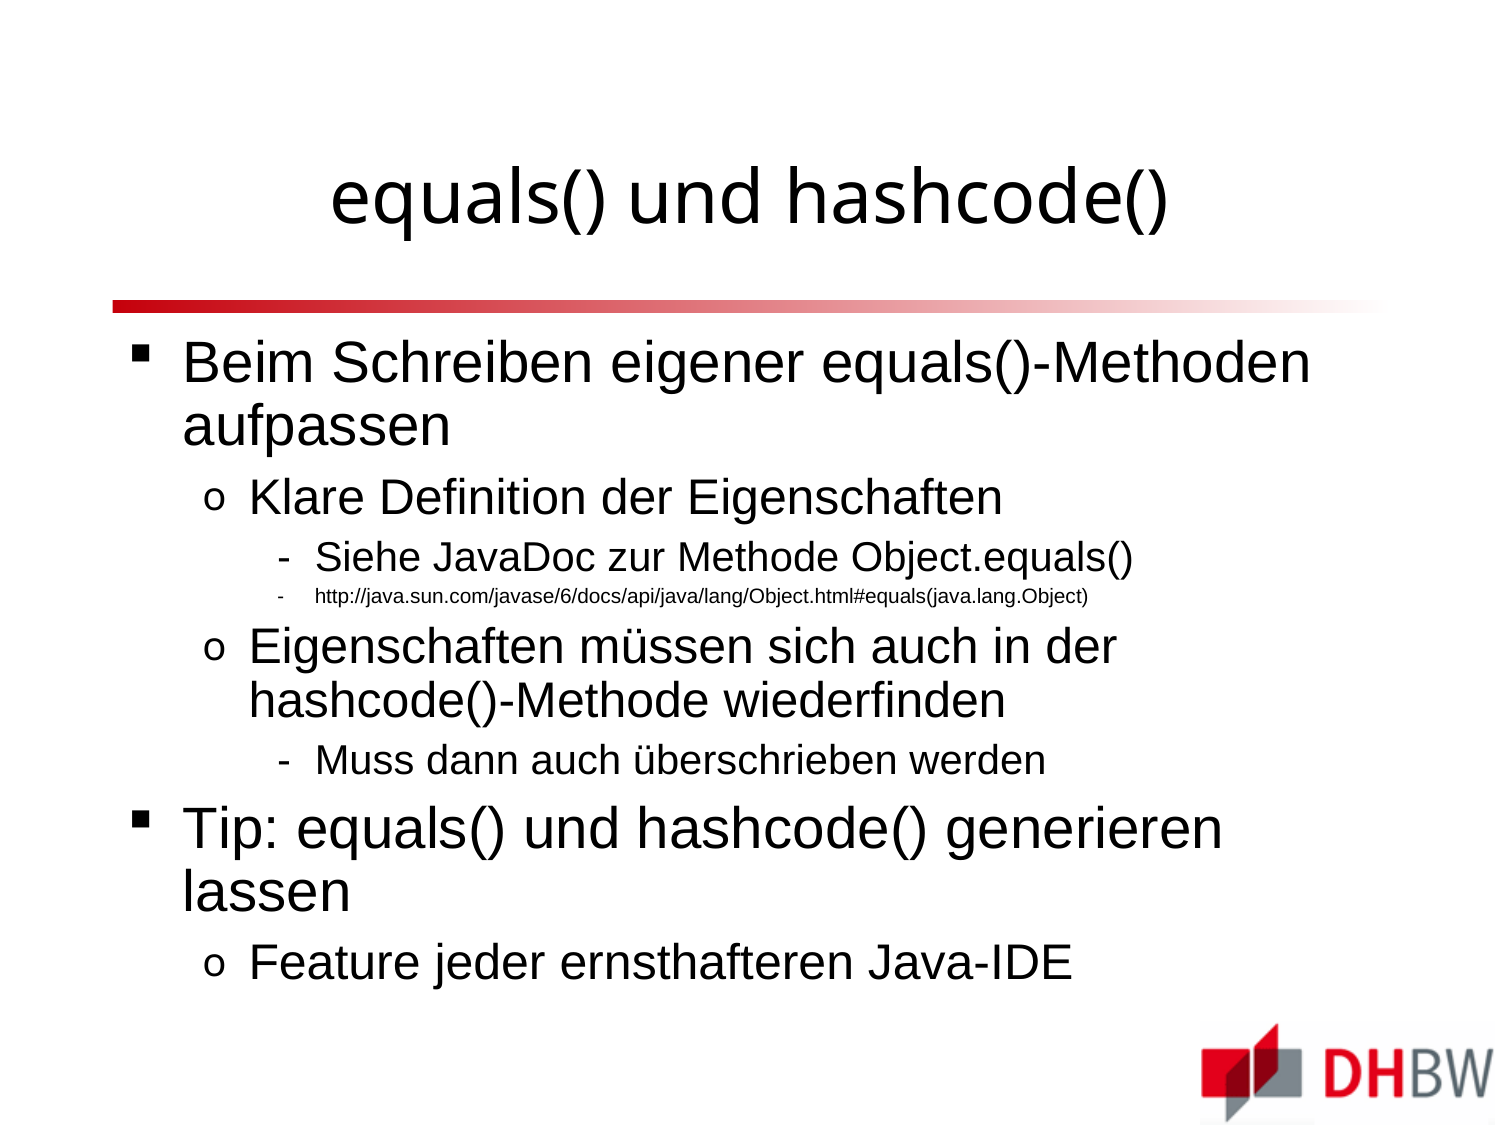

# equals() und hashcode()
Beim Schreiben eigener equals()-Methoden aufpassen
Klare Definition der Eigenschaften
Siehe JavaDoc zur Methode Object.equals()
http://java.sun.com/javase/6/docs/api/java/lang/Object.html#equals(java.lang.Object)
Eigenschaften müssen sich auch in der hashcode()-Methode wiederfinden
Muss dann auch überschrieben werden
Tip: equals() und hashcode() generieren lassen
Feature jeder ernsthafteren Java-IDE